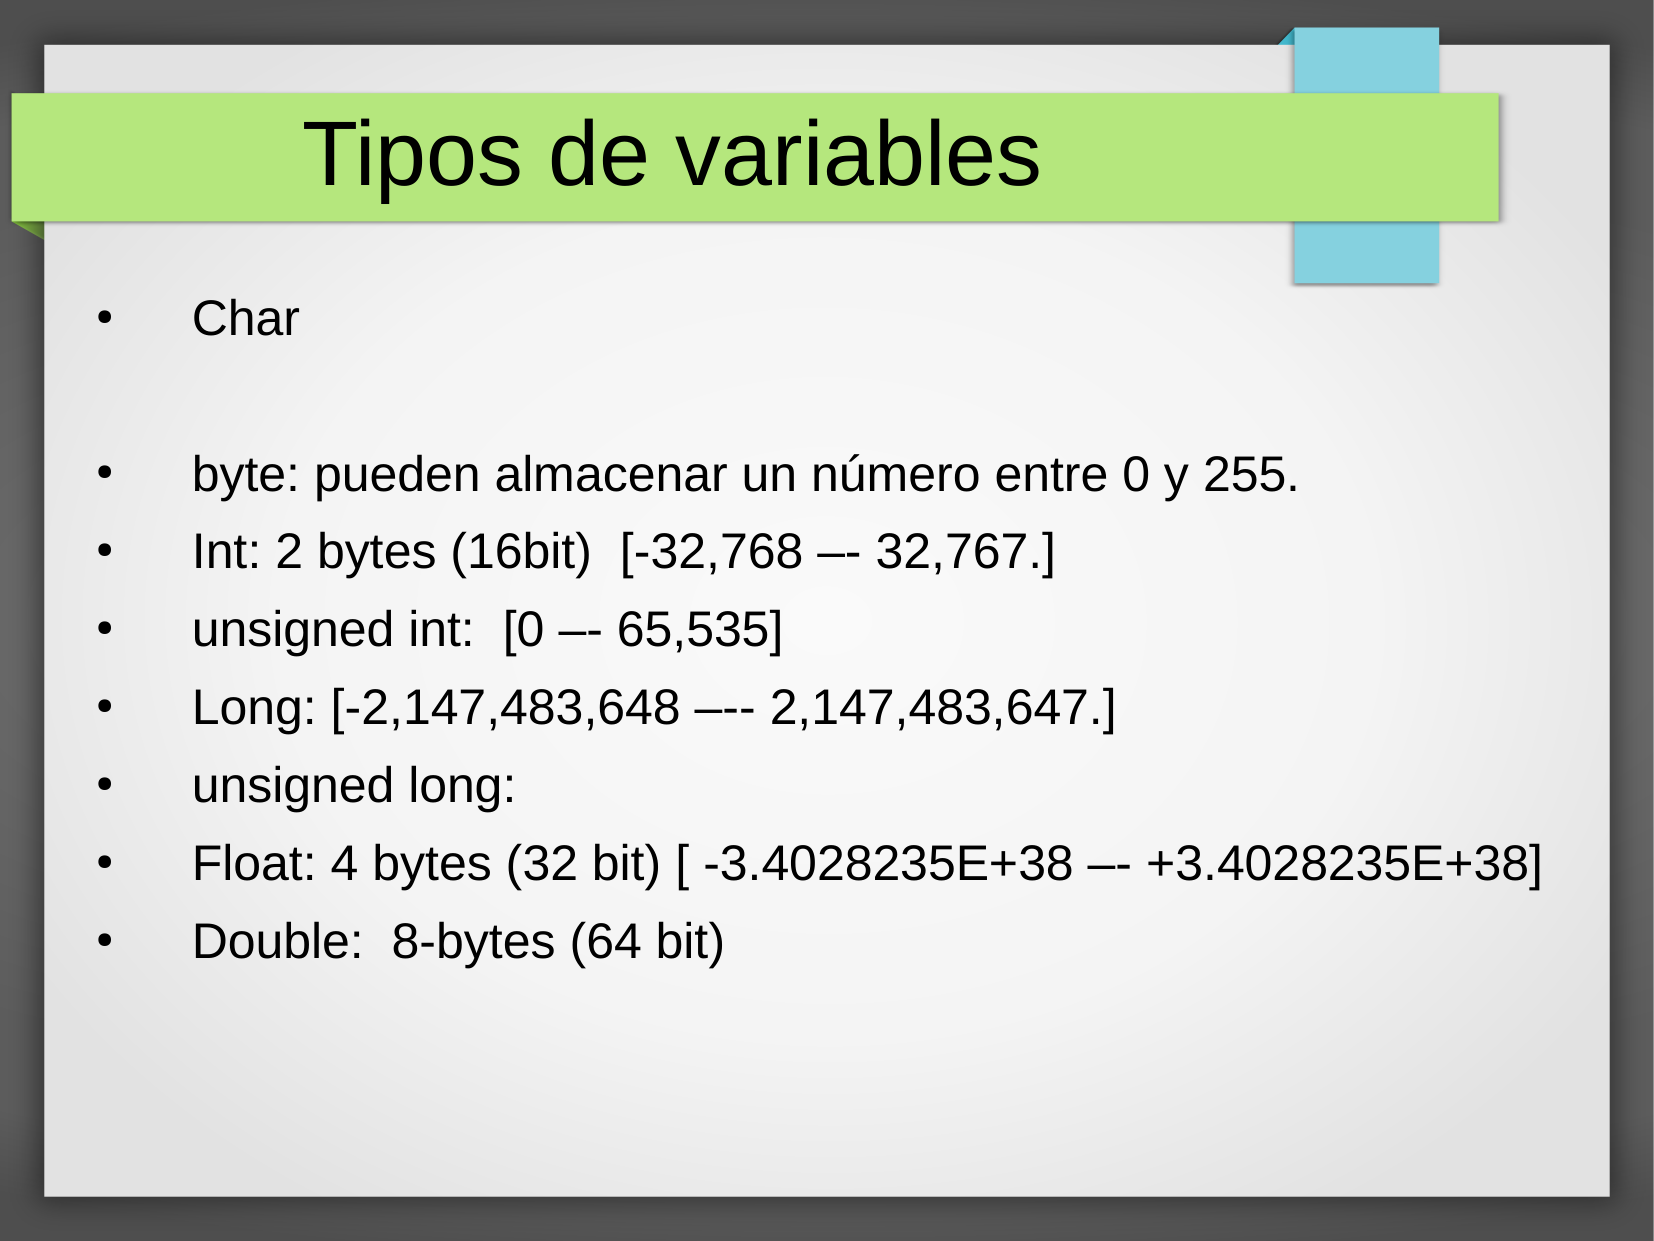

# Tipos de variables
 Char
 byte: pueden almacenar un número entre 0 y 255.
 Int: 2 bytes (16bit) [-32,768 –- 32,767.]
 unsigned int: [0 –- 65,535]
 Long: [-2,147,483,648 –-- 2,147,483,647.]
 unsigned long:
 Float: 4 bytes (32 bit) [ -3.4028235E+38 –- +3.4028235E+38]
 Double: 8-bytes (64 bit)